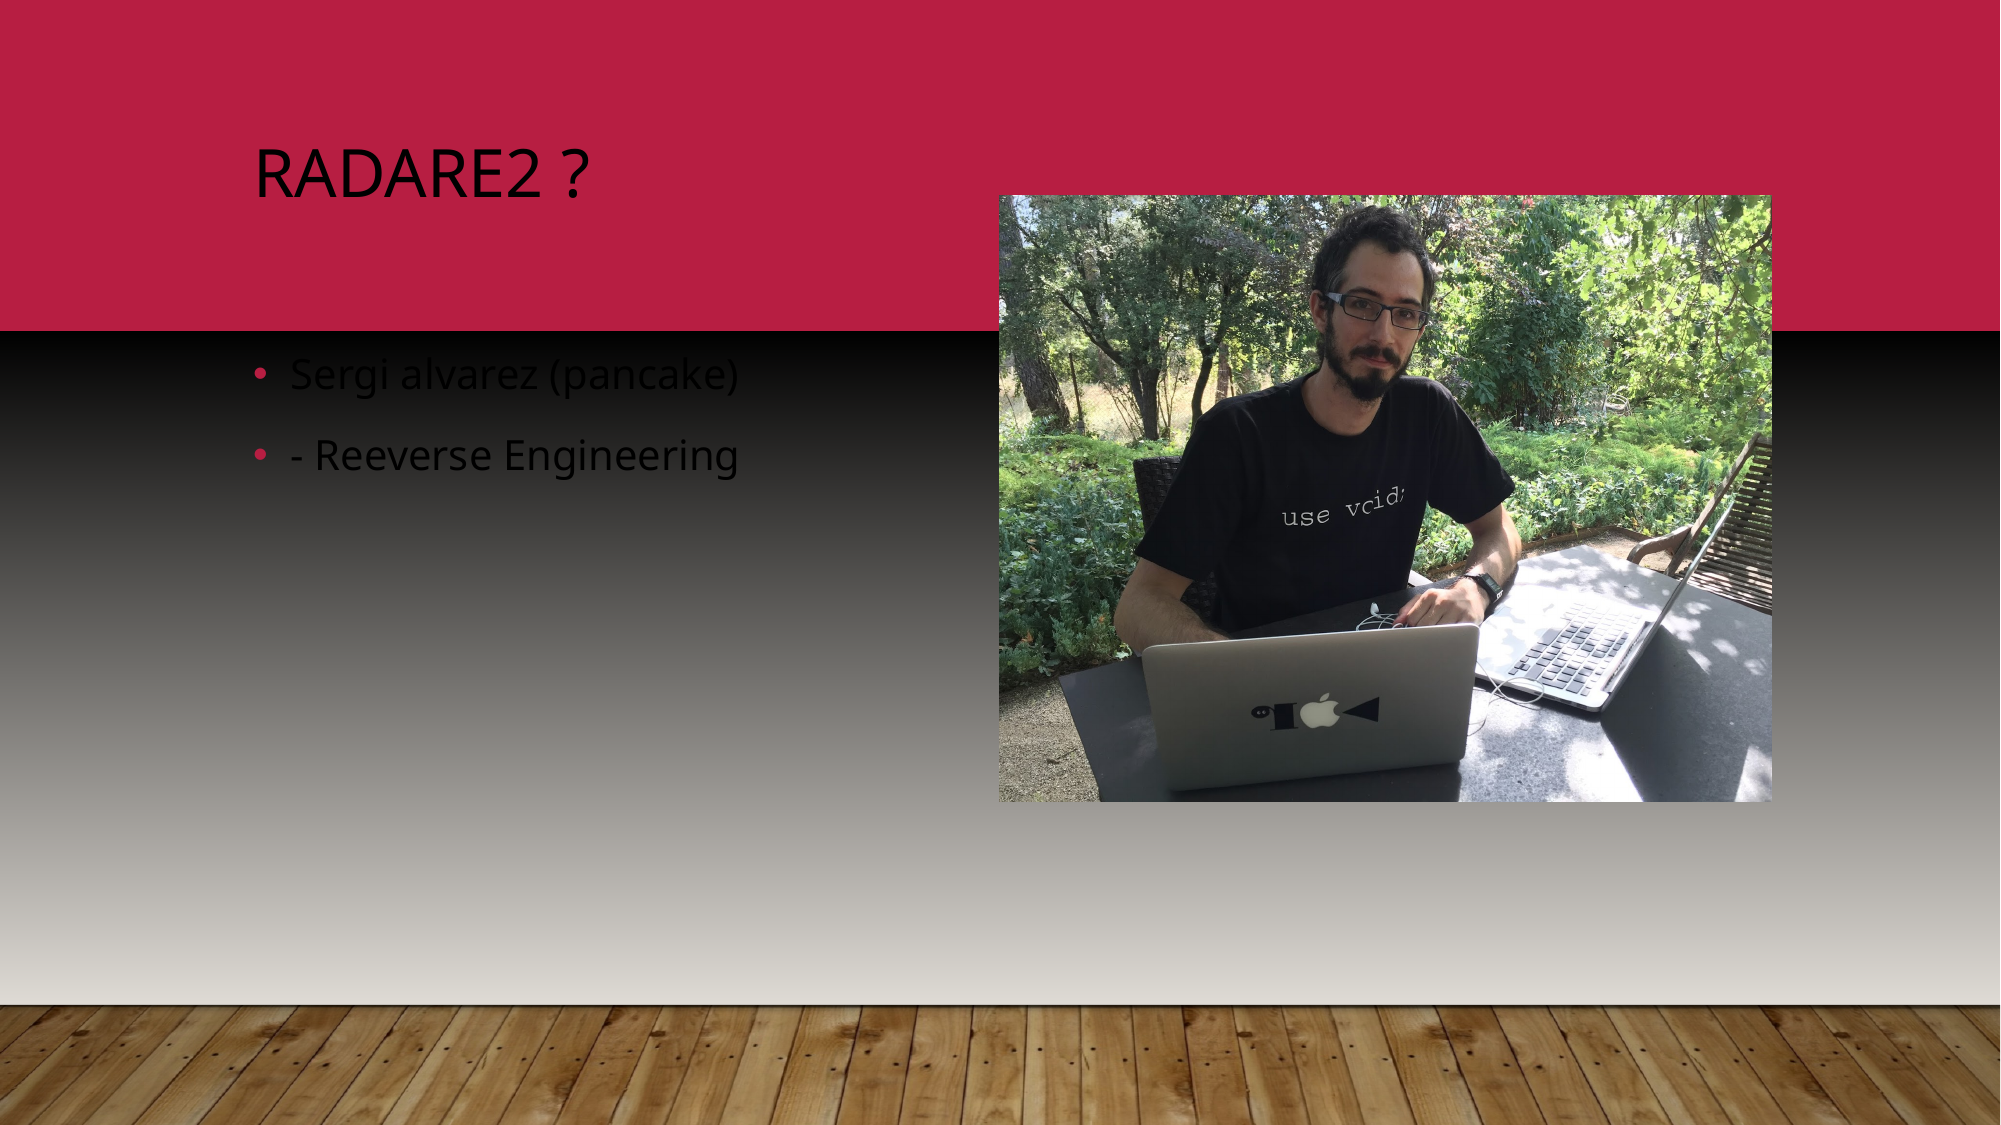

# RADARE2 ?
Sergi alvarez (pancake)
- Reeverse Engineering